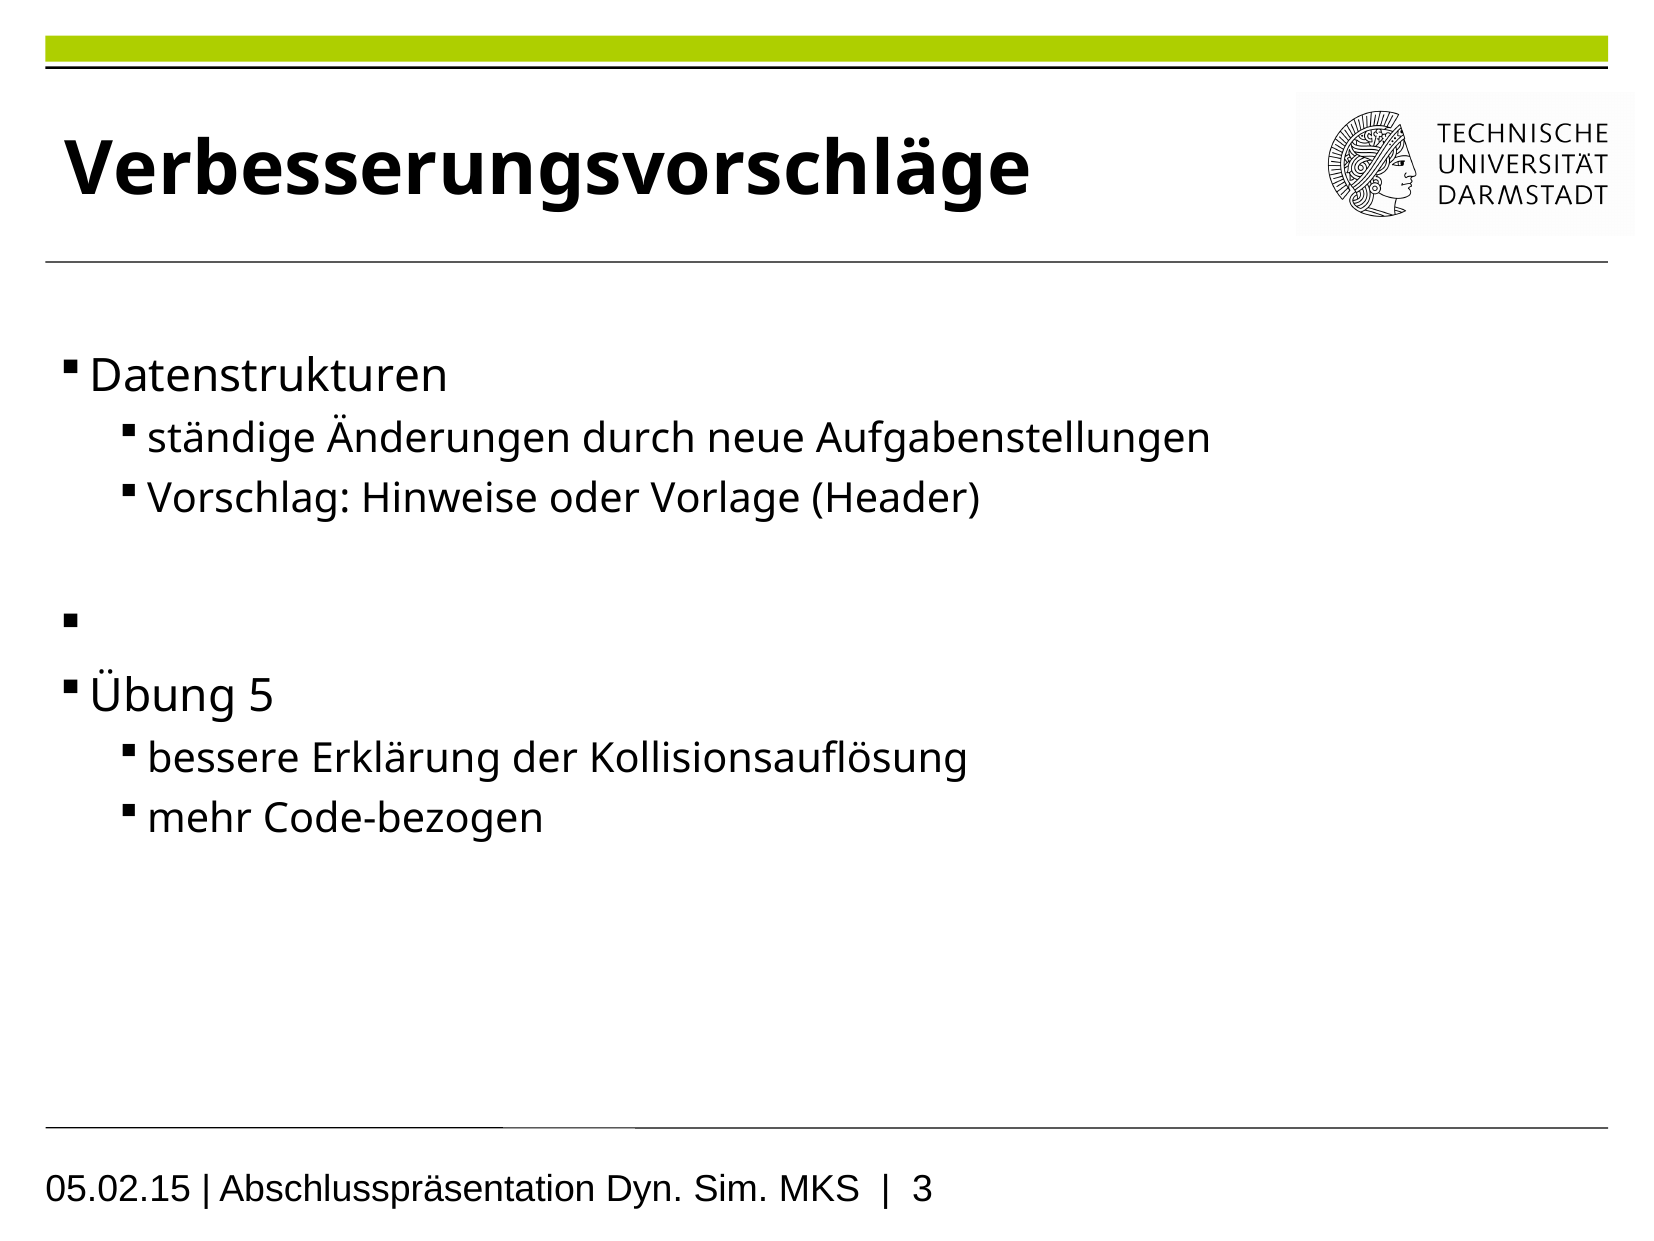

# Verbesserungsvorschläge
Datenstrukturen
ständige Änderungen durch neue Aufgabenstellungen
Vorschlag: Hinweise oder Vorlage (Header)
Übung 5
bessere Erklärung der Kollisionsauflösung
mehr Code-bezogen
05.02.15 | Abschlusspräsentation Dyn. Sim. MKS |